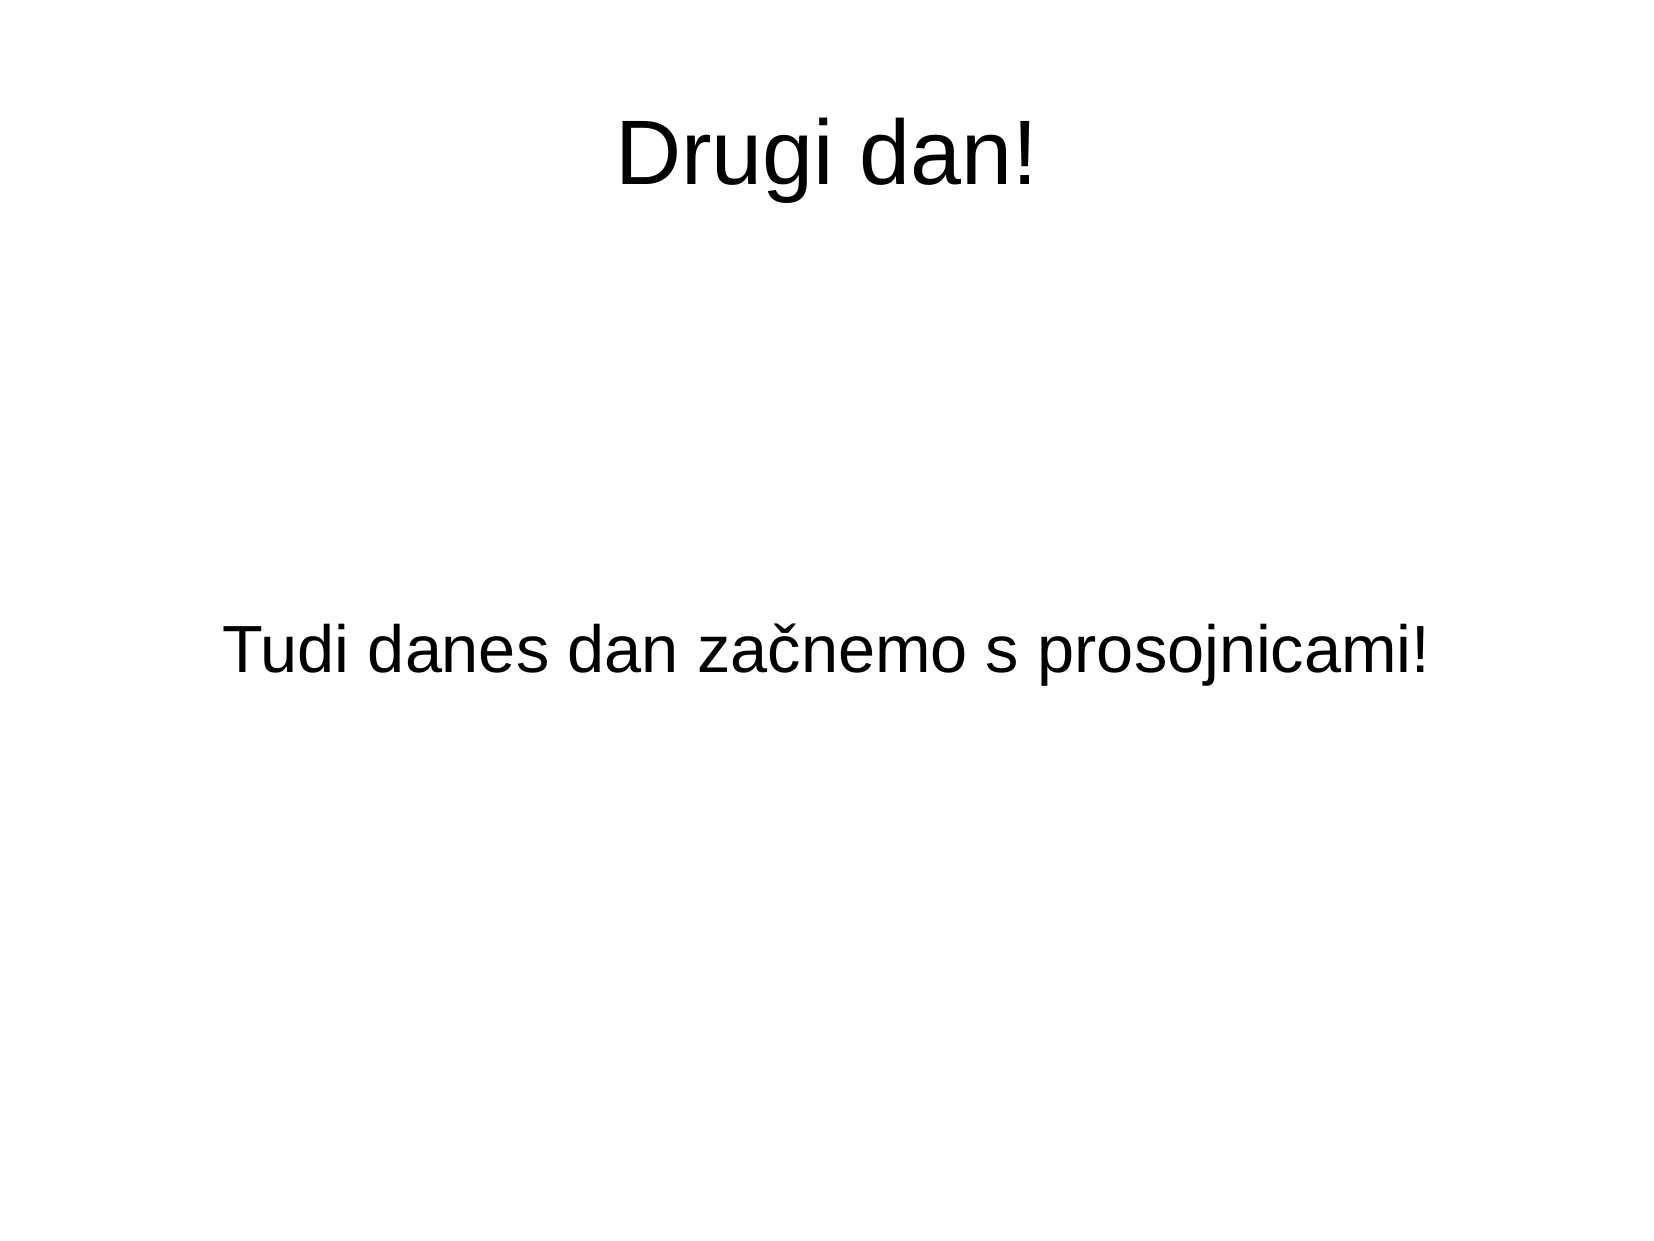

# Drugi dan!
Tudi danes dan začnemo s prosojnicami!